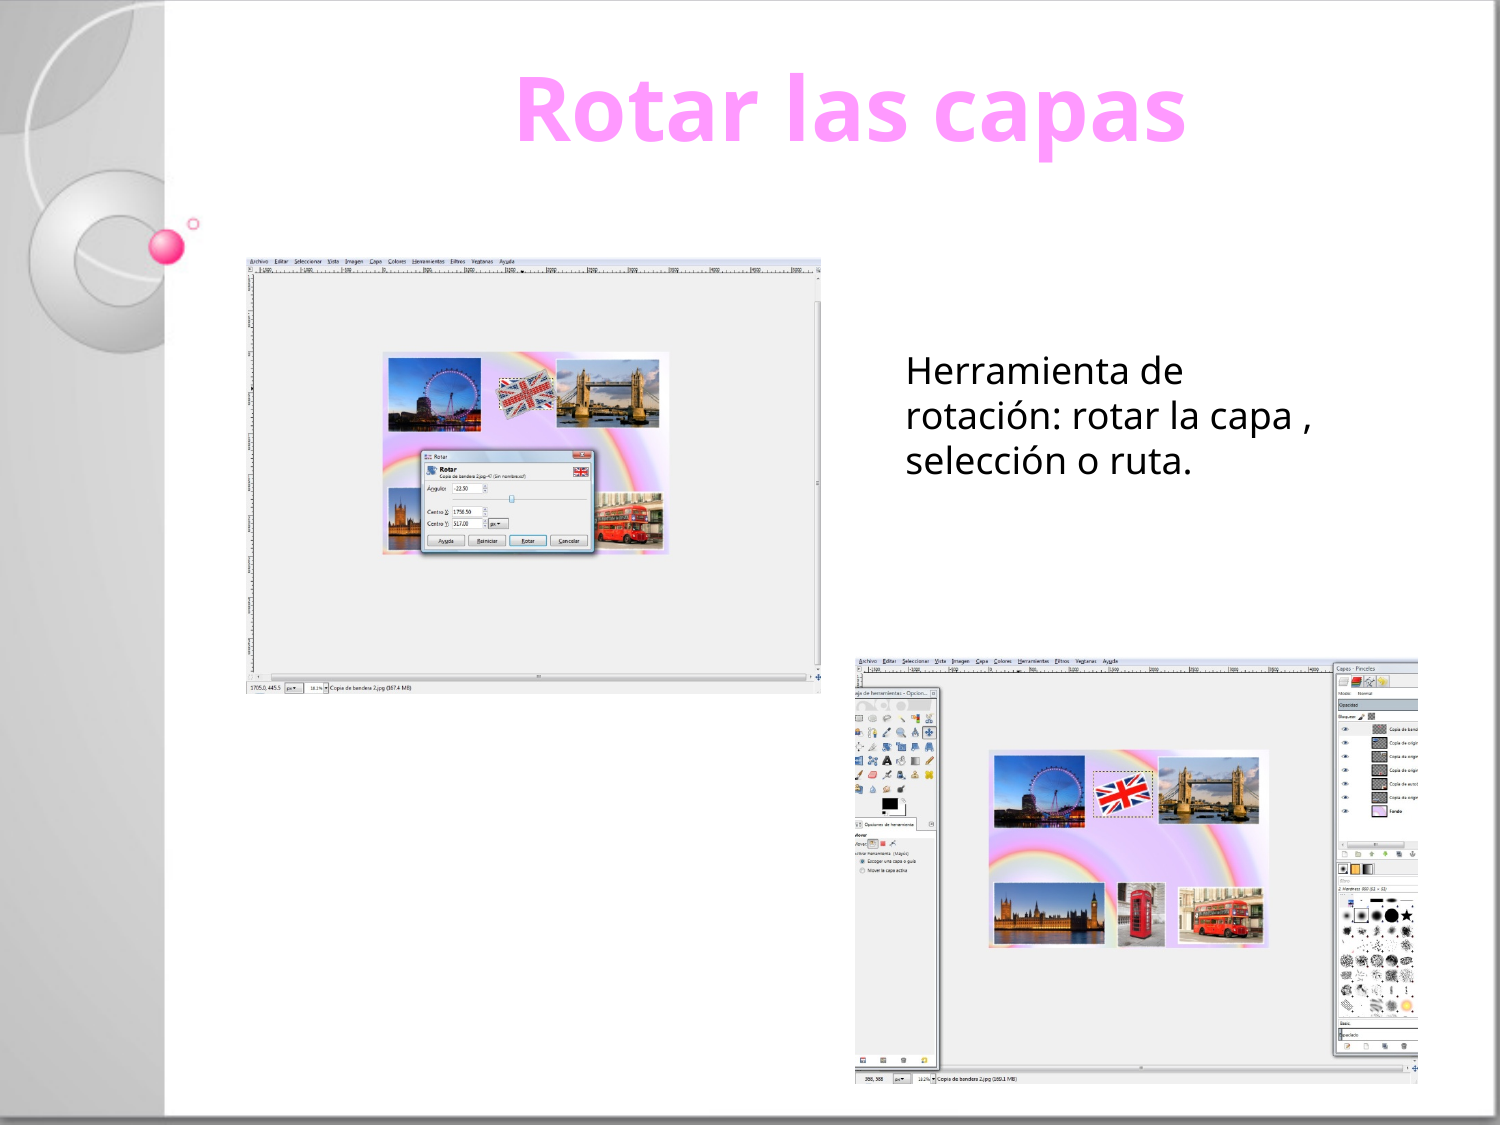

# Rotar las capas
Herramienta de rotación: rotar la capa , selección o ruta.